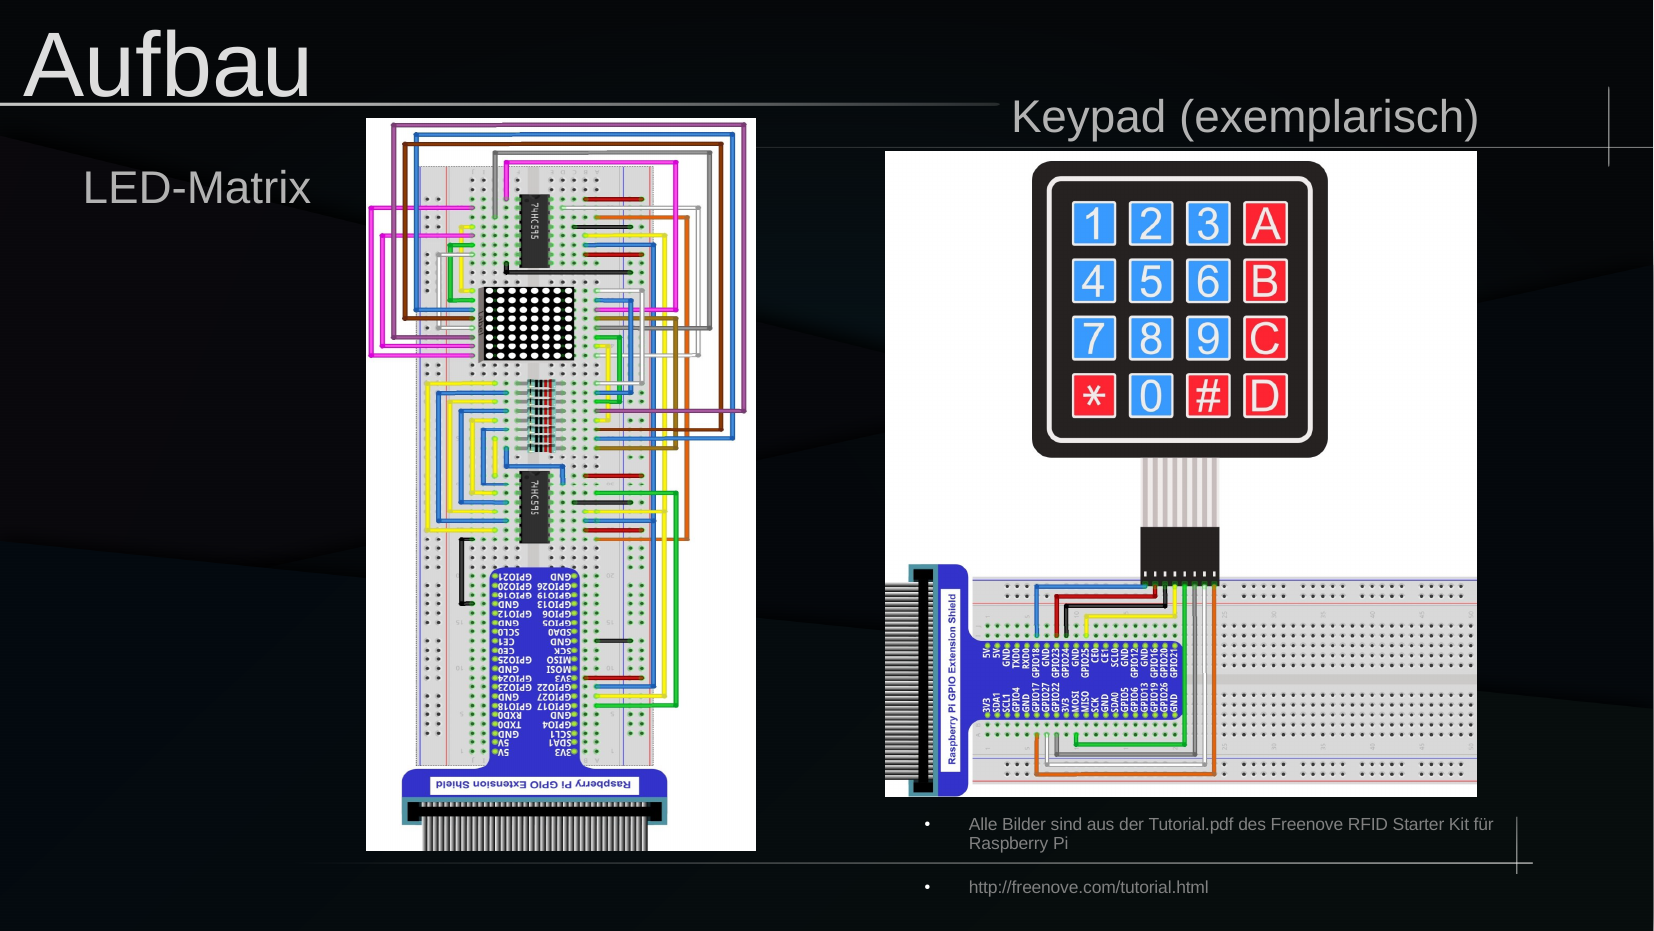

# Aufbau
Keypad (exemplarisch)
LED-Matrix
Alle Bilder sind aus der Tutorial.pdf des Freenove RFID Starter Kit für Raspberry Pi
http://freenove.com/tutorial.html